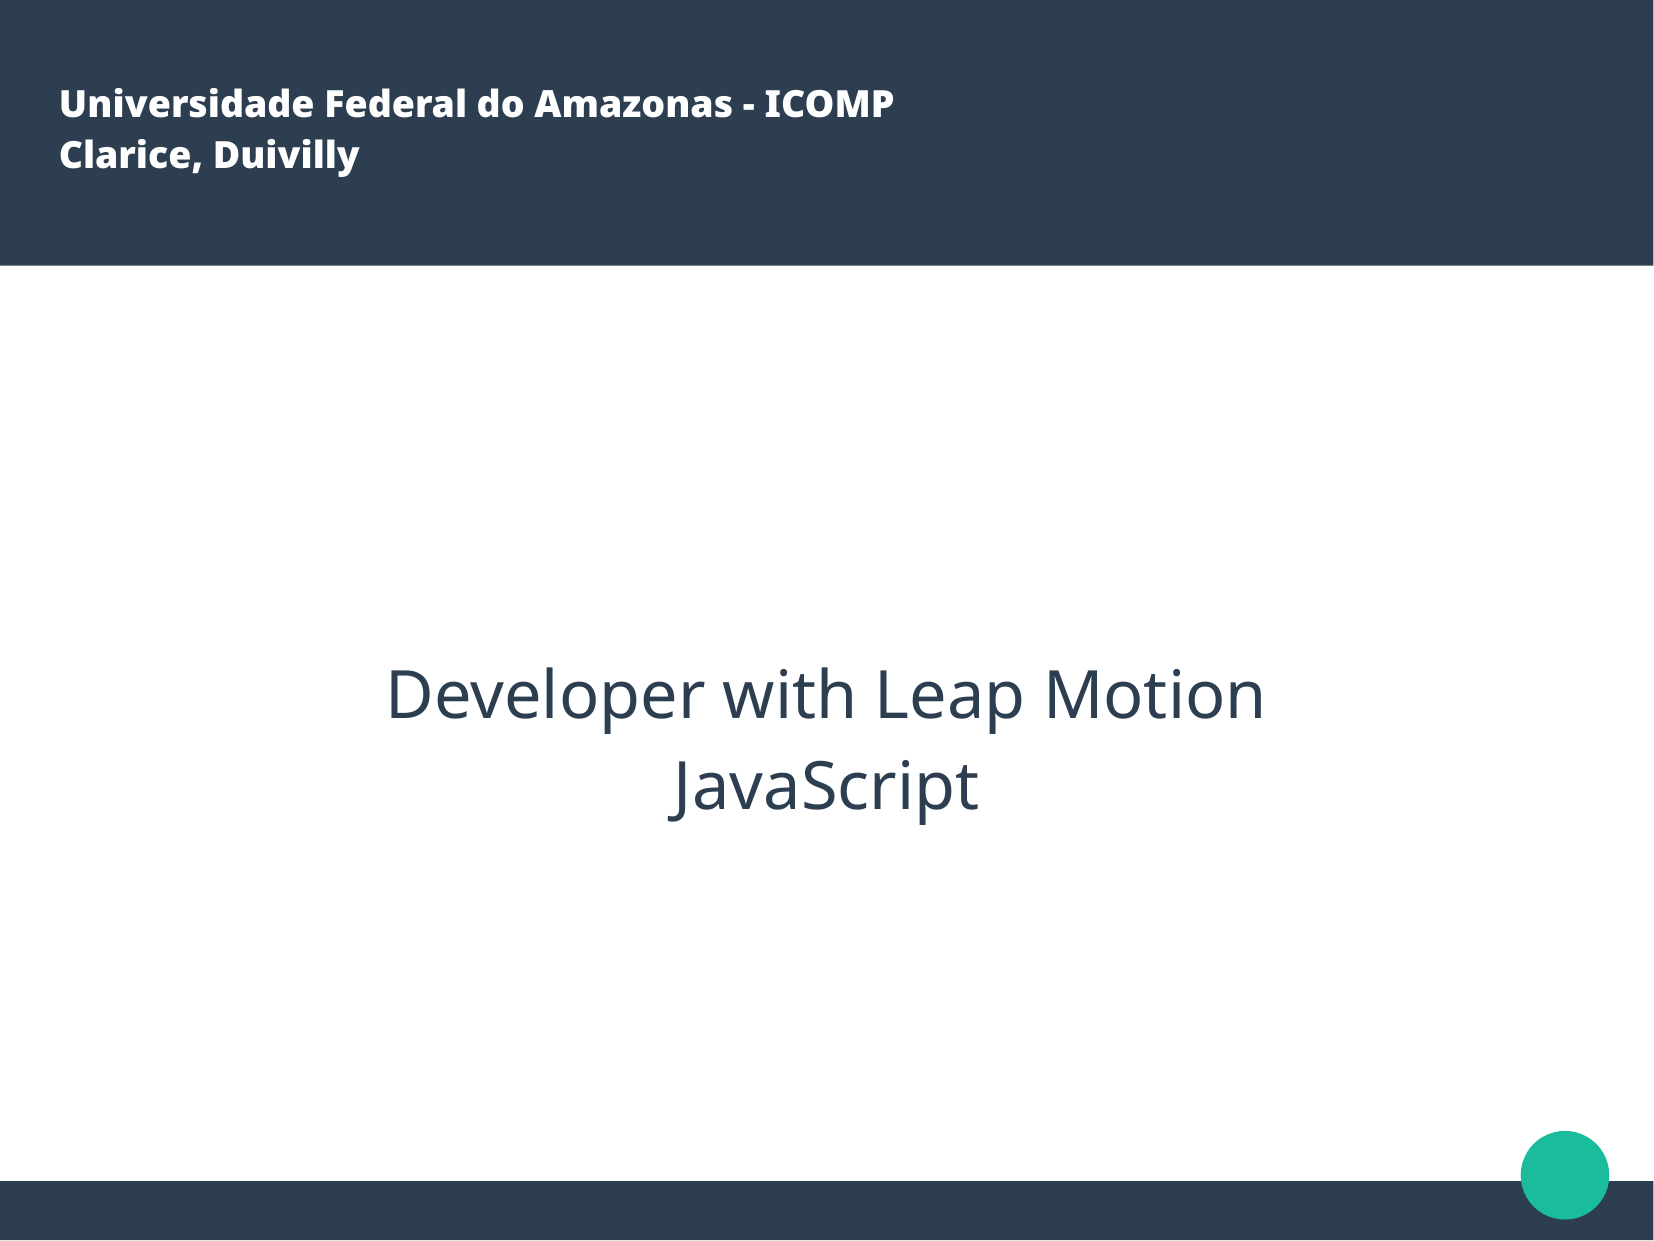

# Universidade Federal do Amazonas - ICOMP Clarice, Duivilly
Developer with Leap Motion
JavaScript